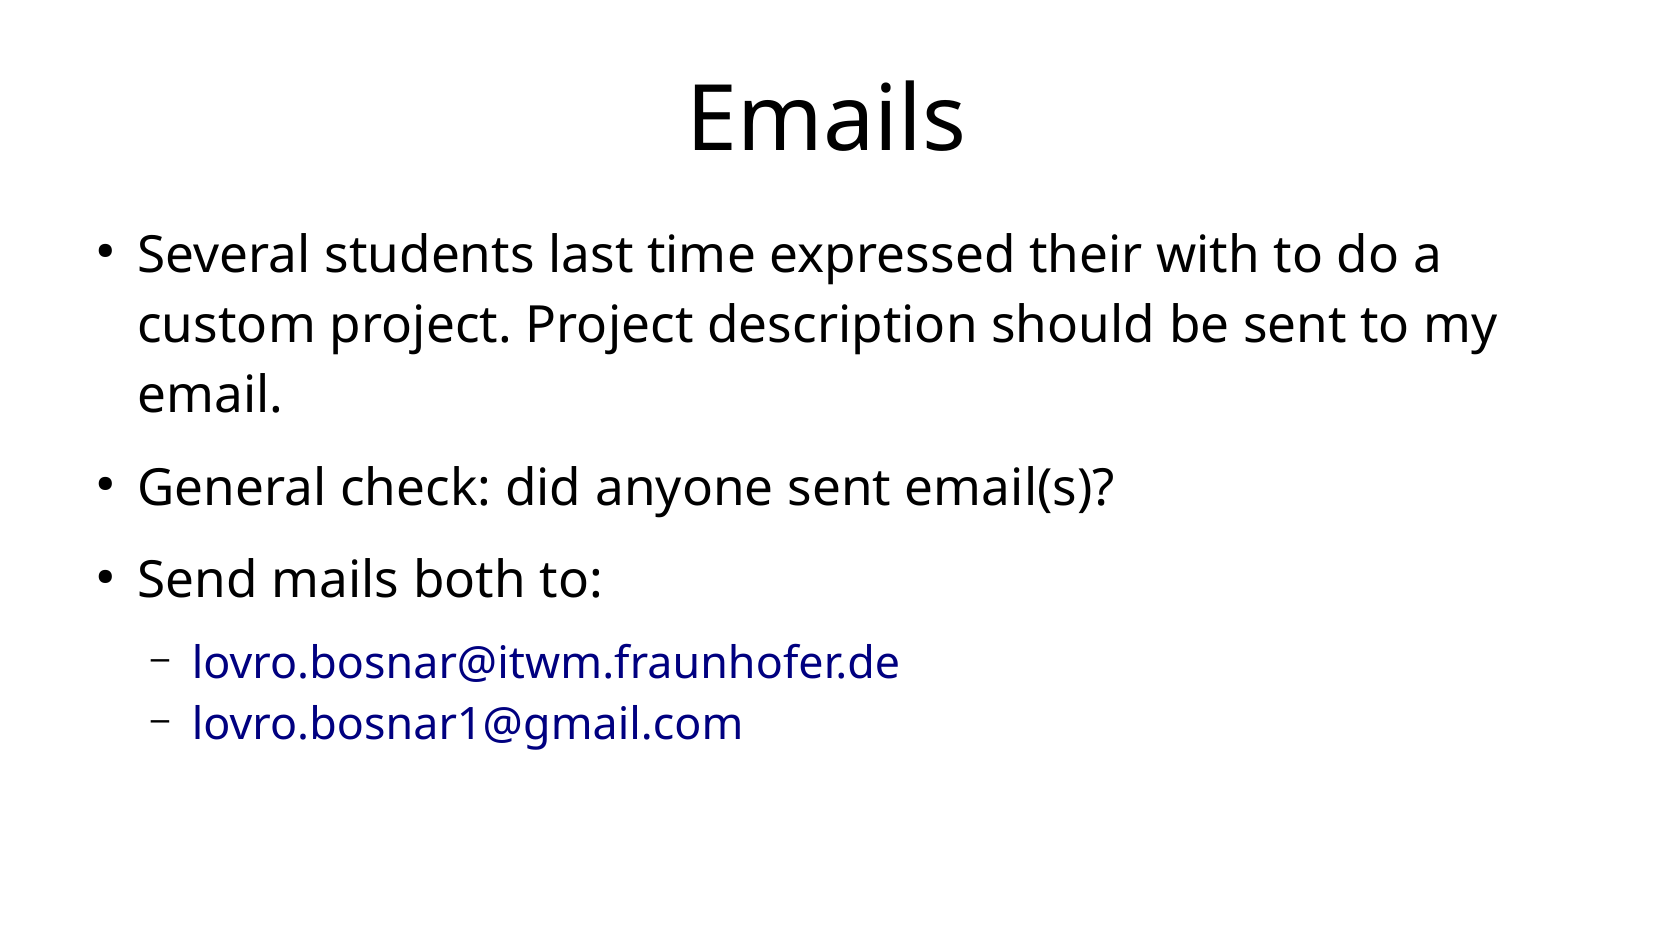

# Emails
Several students last time expressed their with to do a custom project. Project description should be sent to my email.
General check: did anyone sent email(s)?
Send mails both to:
lovro.bosnar@itwm.fraunhofer.de
lovro.bosnar1@gmail.com